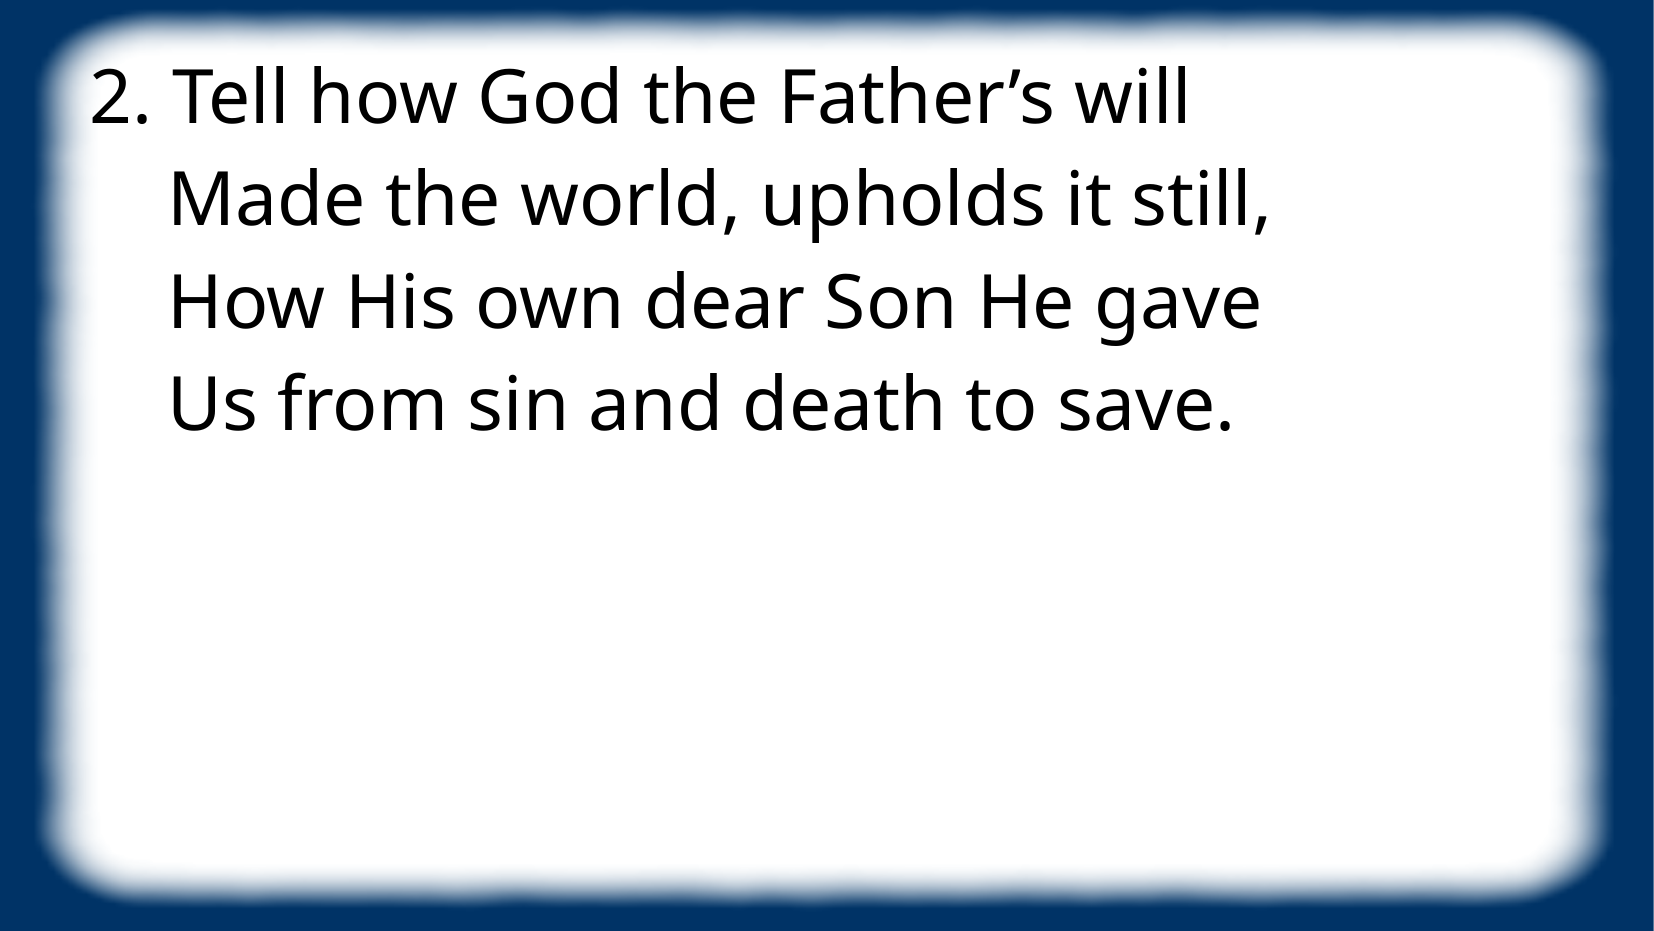

2. Tell how God the Father’s will
 Made the world, upholds it still,
 How His own dear Son He gave
 Us from sin and death to save.